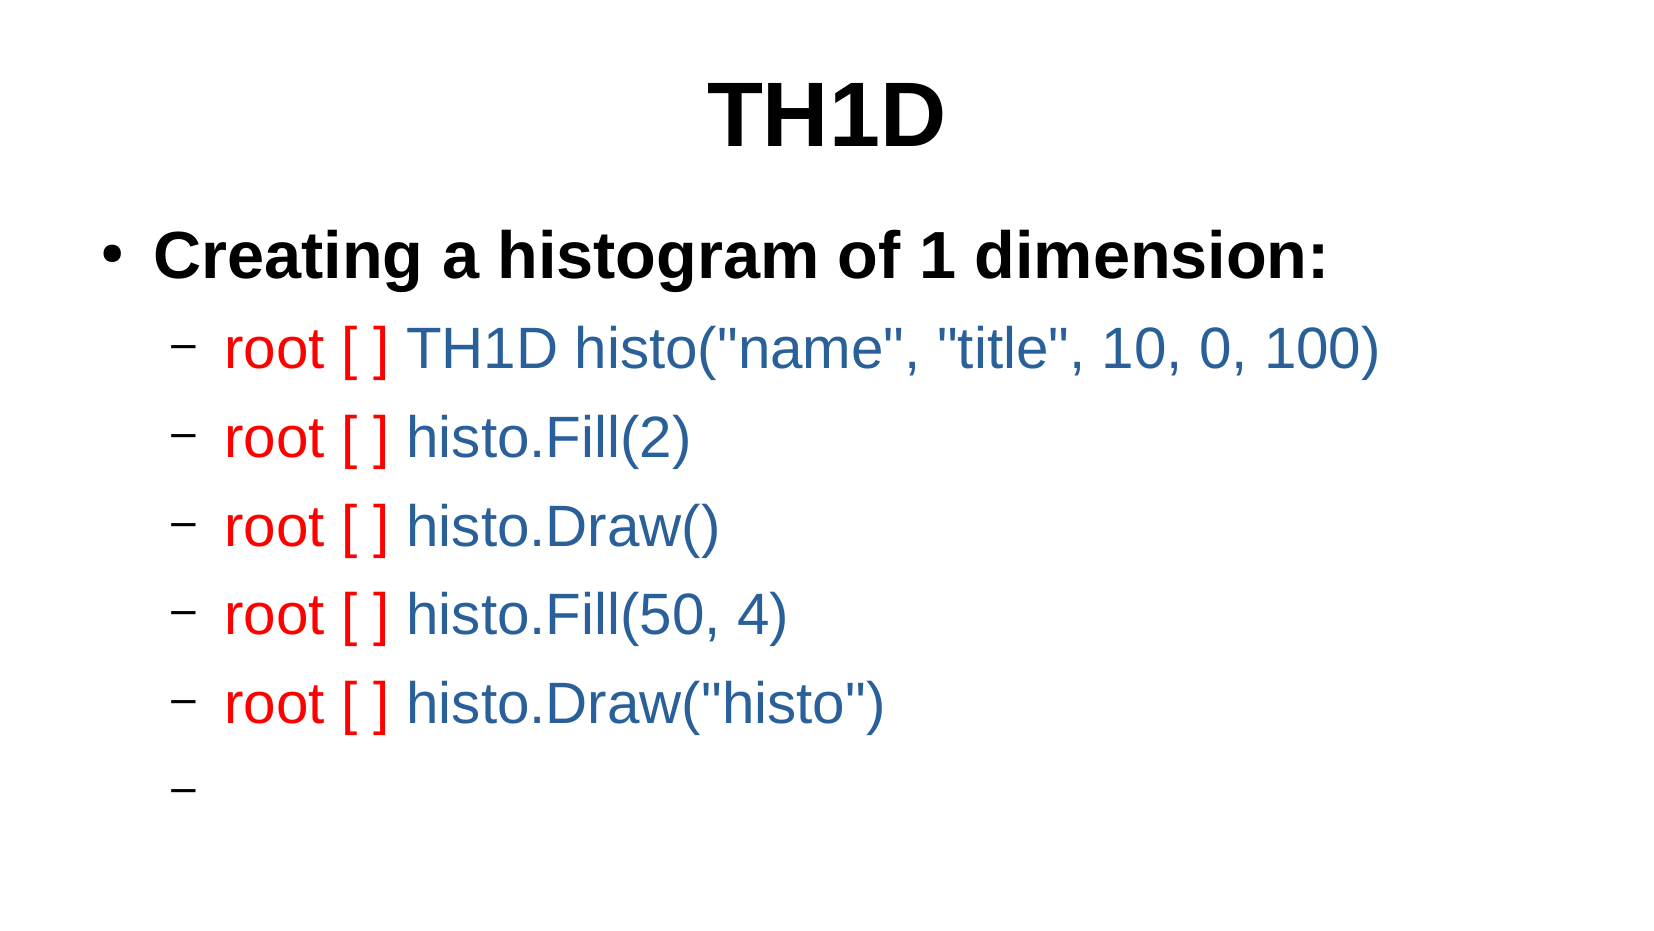

# TH1D
Creating a histogram of 1 dimension:
root [ ] TH1D histo("name", "title", 10, 0, 100)
root [ ] histo.Fill(2)
root [ ] histo.Draw()
root [ ] histo.Fill(50, 4)
root [ ] histo.Draw("histo")